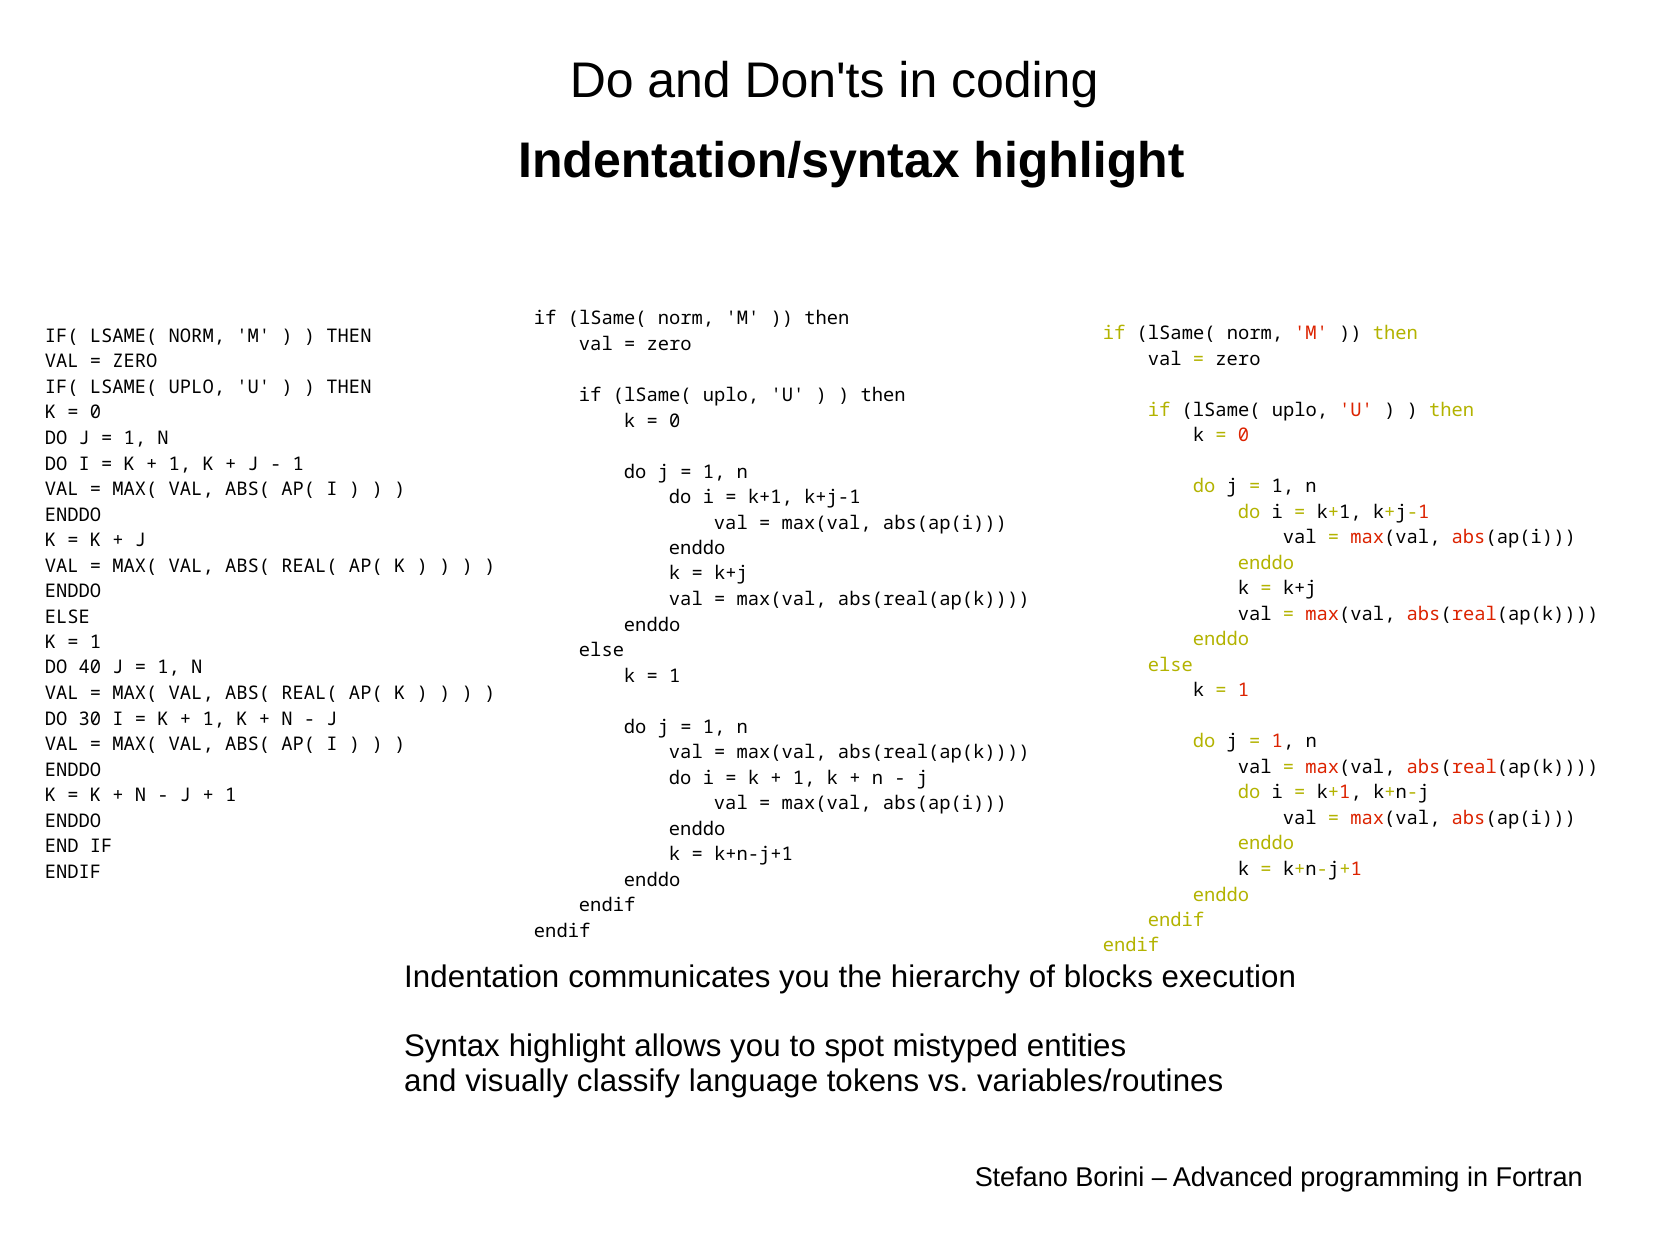

Do and Don'ts in coding
Indentation/syntax highlight
if (lSame( norm, 'M' )) then
 val = zero
 if (lSame( uplo, 'U' ) ) then
 k = 0
 do j = 1, n
 do i = k+1, k+j-1
 val = max(val, abs(ap(i)))
 enddo
 k = k+j
 val = max(val, abs(real(ap(k))))
 enddo
 else
 k = 1
 do j = 1, n
 val = max(val, abs(real(ap(k))))
 do i = k + 1, k + n - j
 val = max(val, abs(ap(i)))
 enddo
 k = k+n-j+1
 enddo
 endif
endif
if (lSame( norm, 'M' )) then
 val = zero
 if (lSame( uplo, 'U' ) ) then
 k = 0
 do j = 1, n
 do i = k+1, k+j-1
 val = max(val, abs(ap(i)))
 enddo
 k = k+j
 val = max(val, abs(real(ap(k))))
 enddo
 else
 k = 1
 do j = 1, n
 val = max(val, abs(real(ap(k))))
 do i = k+1, k+n-j
 val = max(val, abs(ap(i)))
 enddo
 k = k+n-j+1
 enddo
 endif
endif
IF( LSAME( NORM, 'M' ) ) THEN
VAL = ZERO
IF( LSAME( UPLO, 'U' ) ) THEN
K = 0
DO J = 1, N
DO I = K + 1, K + J - 1
VAL = MAX( VAL, ABS( AP( I ) ) )
ENDDO
K = K + J
VAL = MAX( VAL, ABS( REAL( AP( K ) ) ) )
ENDDO
ELSE
K = 1
DO 40 J = 1, N
VAL = MAX( VAL, ABS( REAL( AP( K ) ) ) )
DO 30 I = K + 1, K + N - J
VAL = MAX( VAL, ABS( AP( I ) ) )
ENDDO
K = K + N - J + 1
ENDDO
END IF
ENDIF
Indentation communicates you the hierarchy of blocks execution
Syntax highlight allows you to spot mistyped entities
and visually classify language tokens vs. variables/routines
Stefano Borini – Advanced programming in Fortran